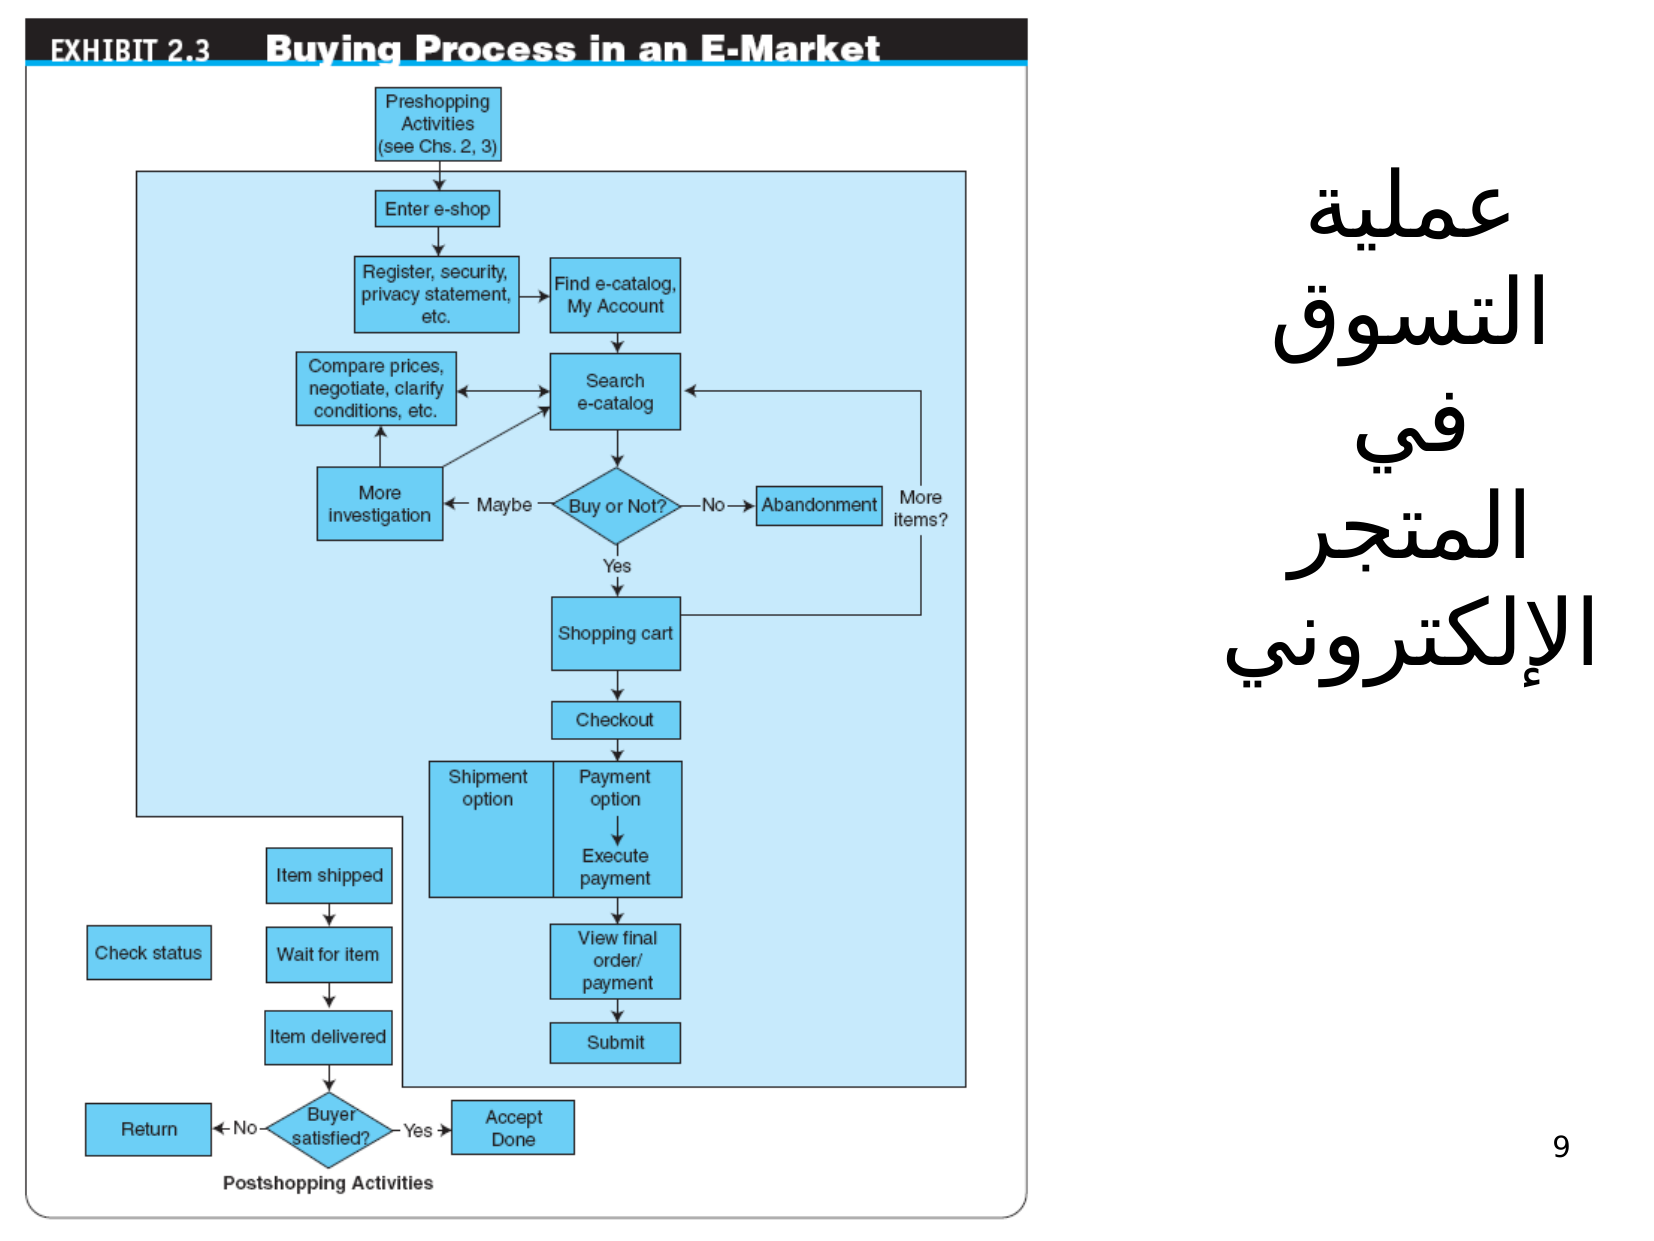

# عملية التسوق في المتجر الإلكتروني
9